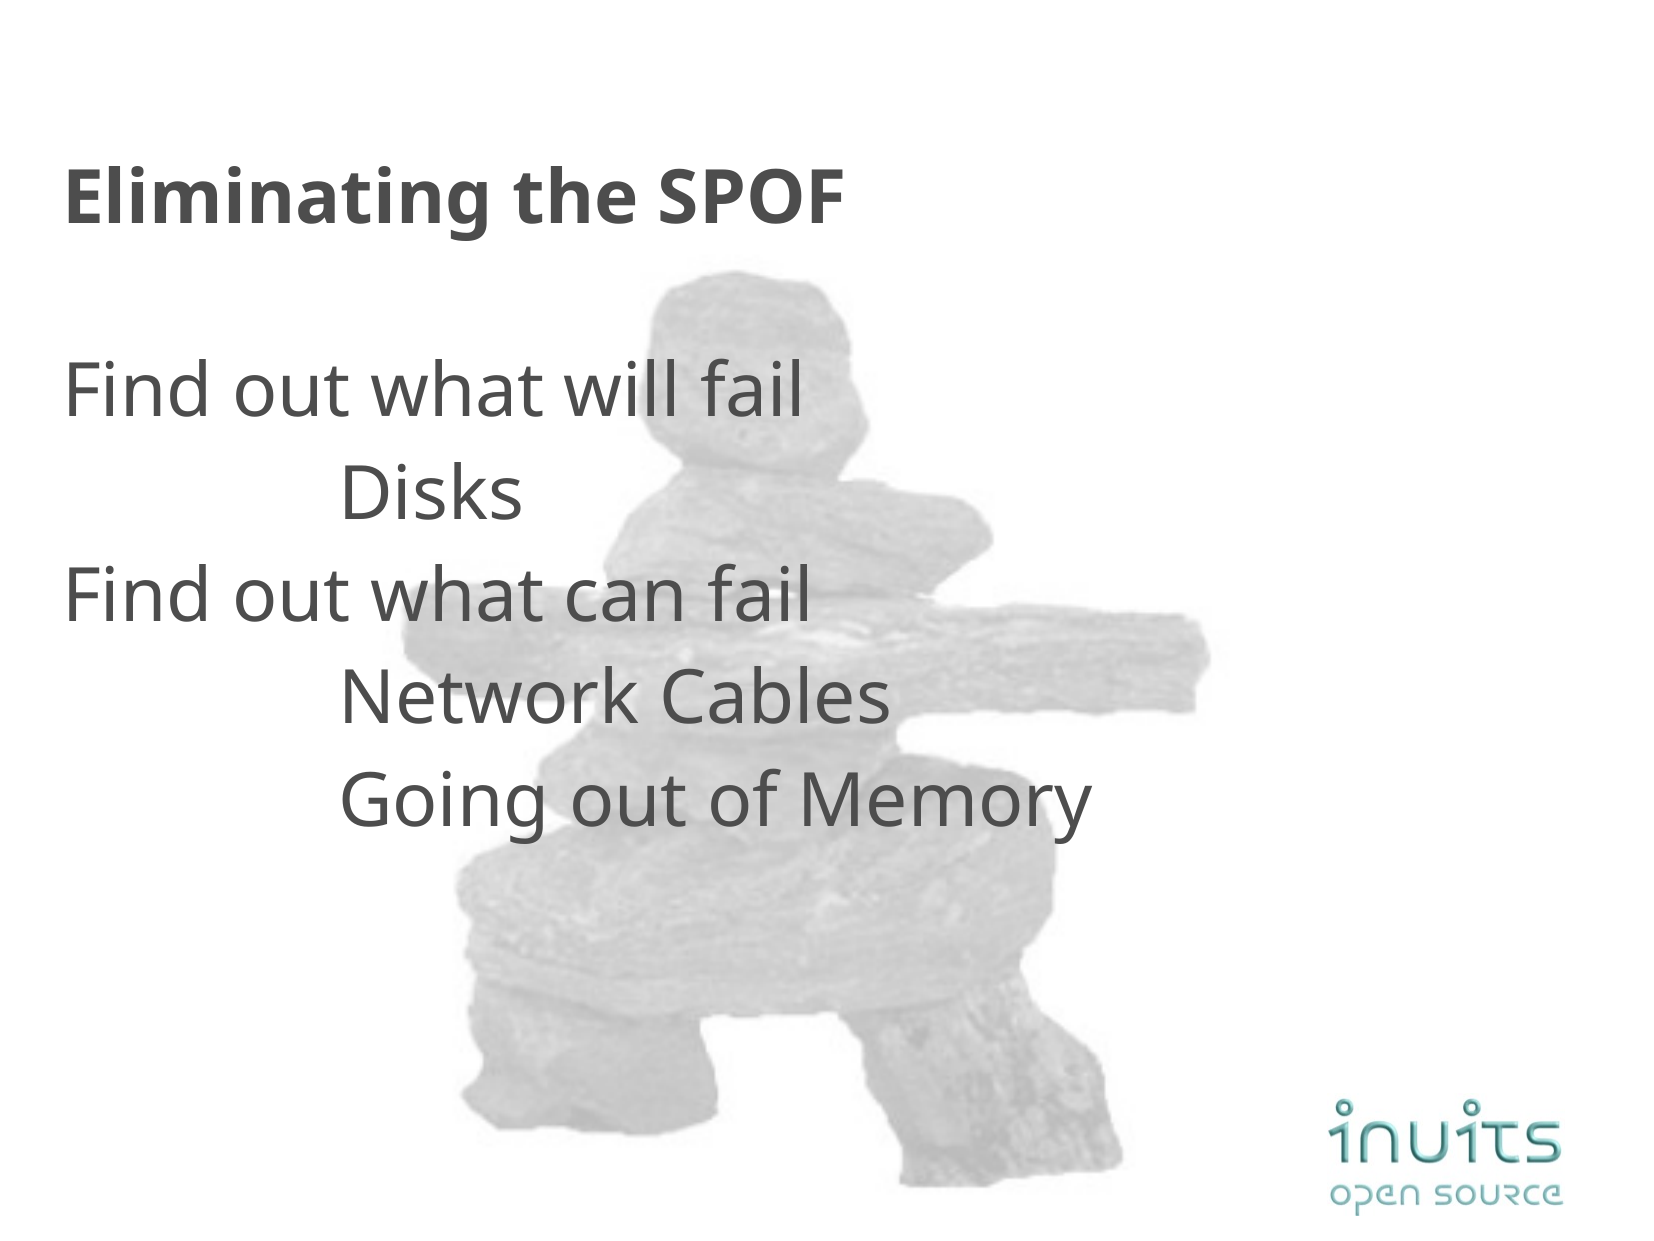

Eliminating the SPOF
Find out what will fail
 Disks
Find out what can fail
 Network Cables
 Going out of Memory
#